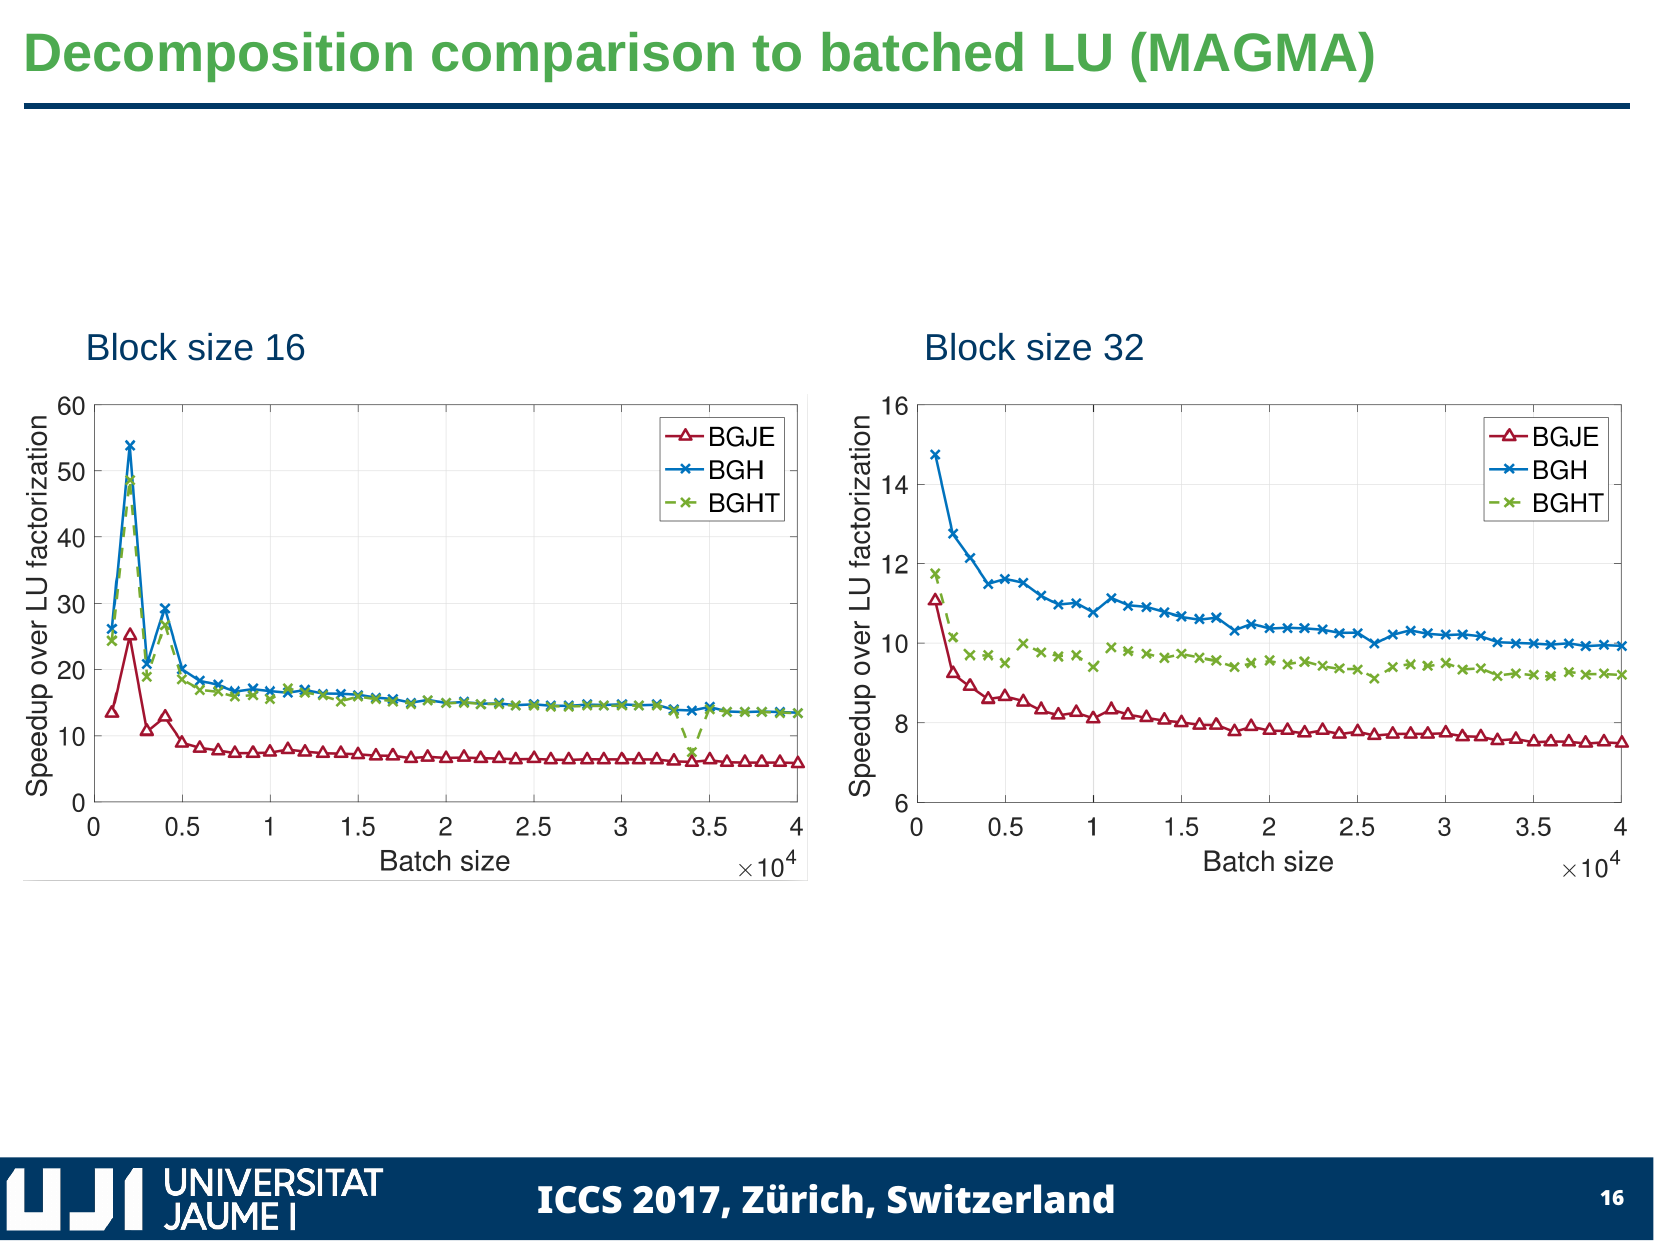

# Decomposition comparison to batched LU (MAGMA)
Block size 16
Block size 32
ICCS 2017, Zürich, Switzerland
16